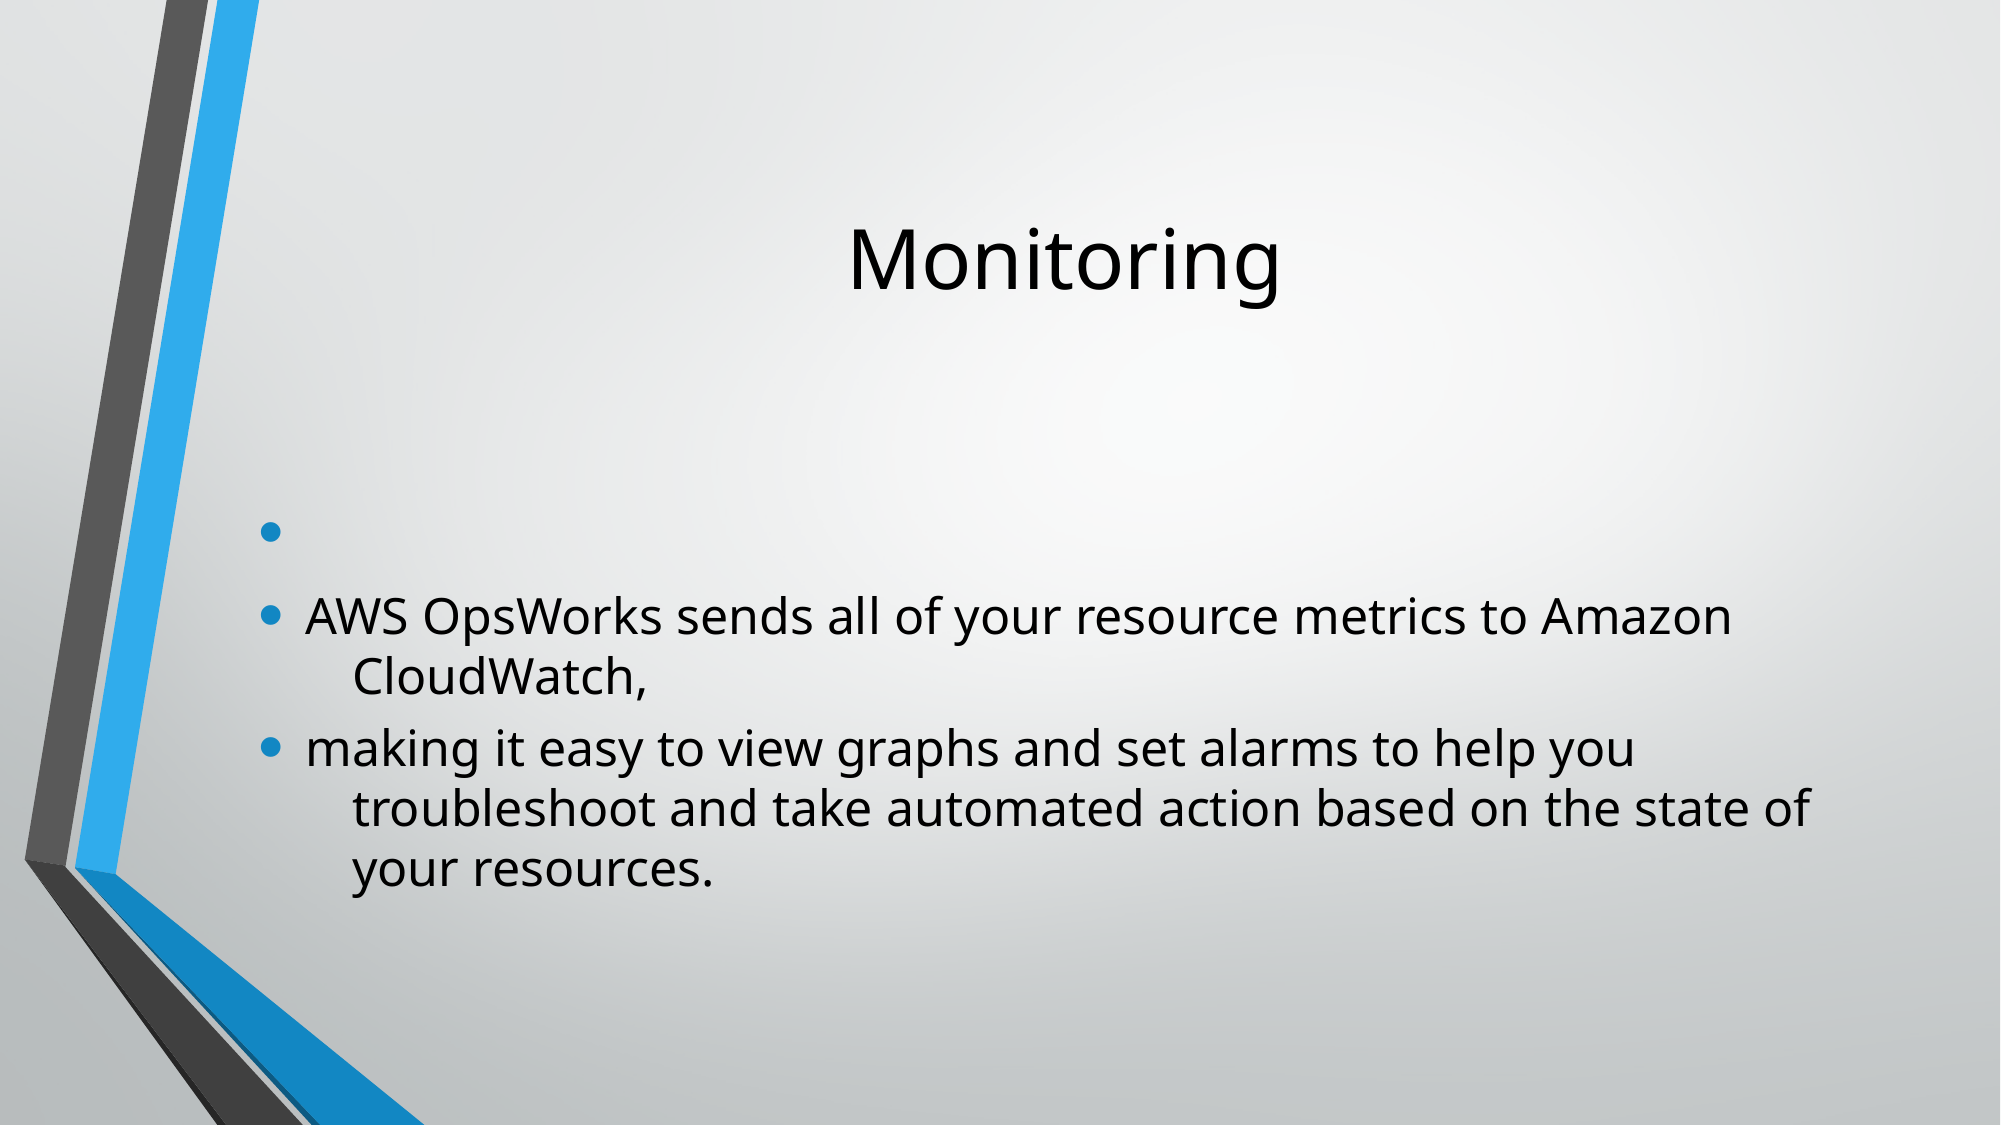

# Monitoring
AWS OpsWorks sends all of your resource metrics to Amazon CloudWatch,
making it easy to view graphs and set alarms to help you troubleshoot and take automated action based on the state of your resources.